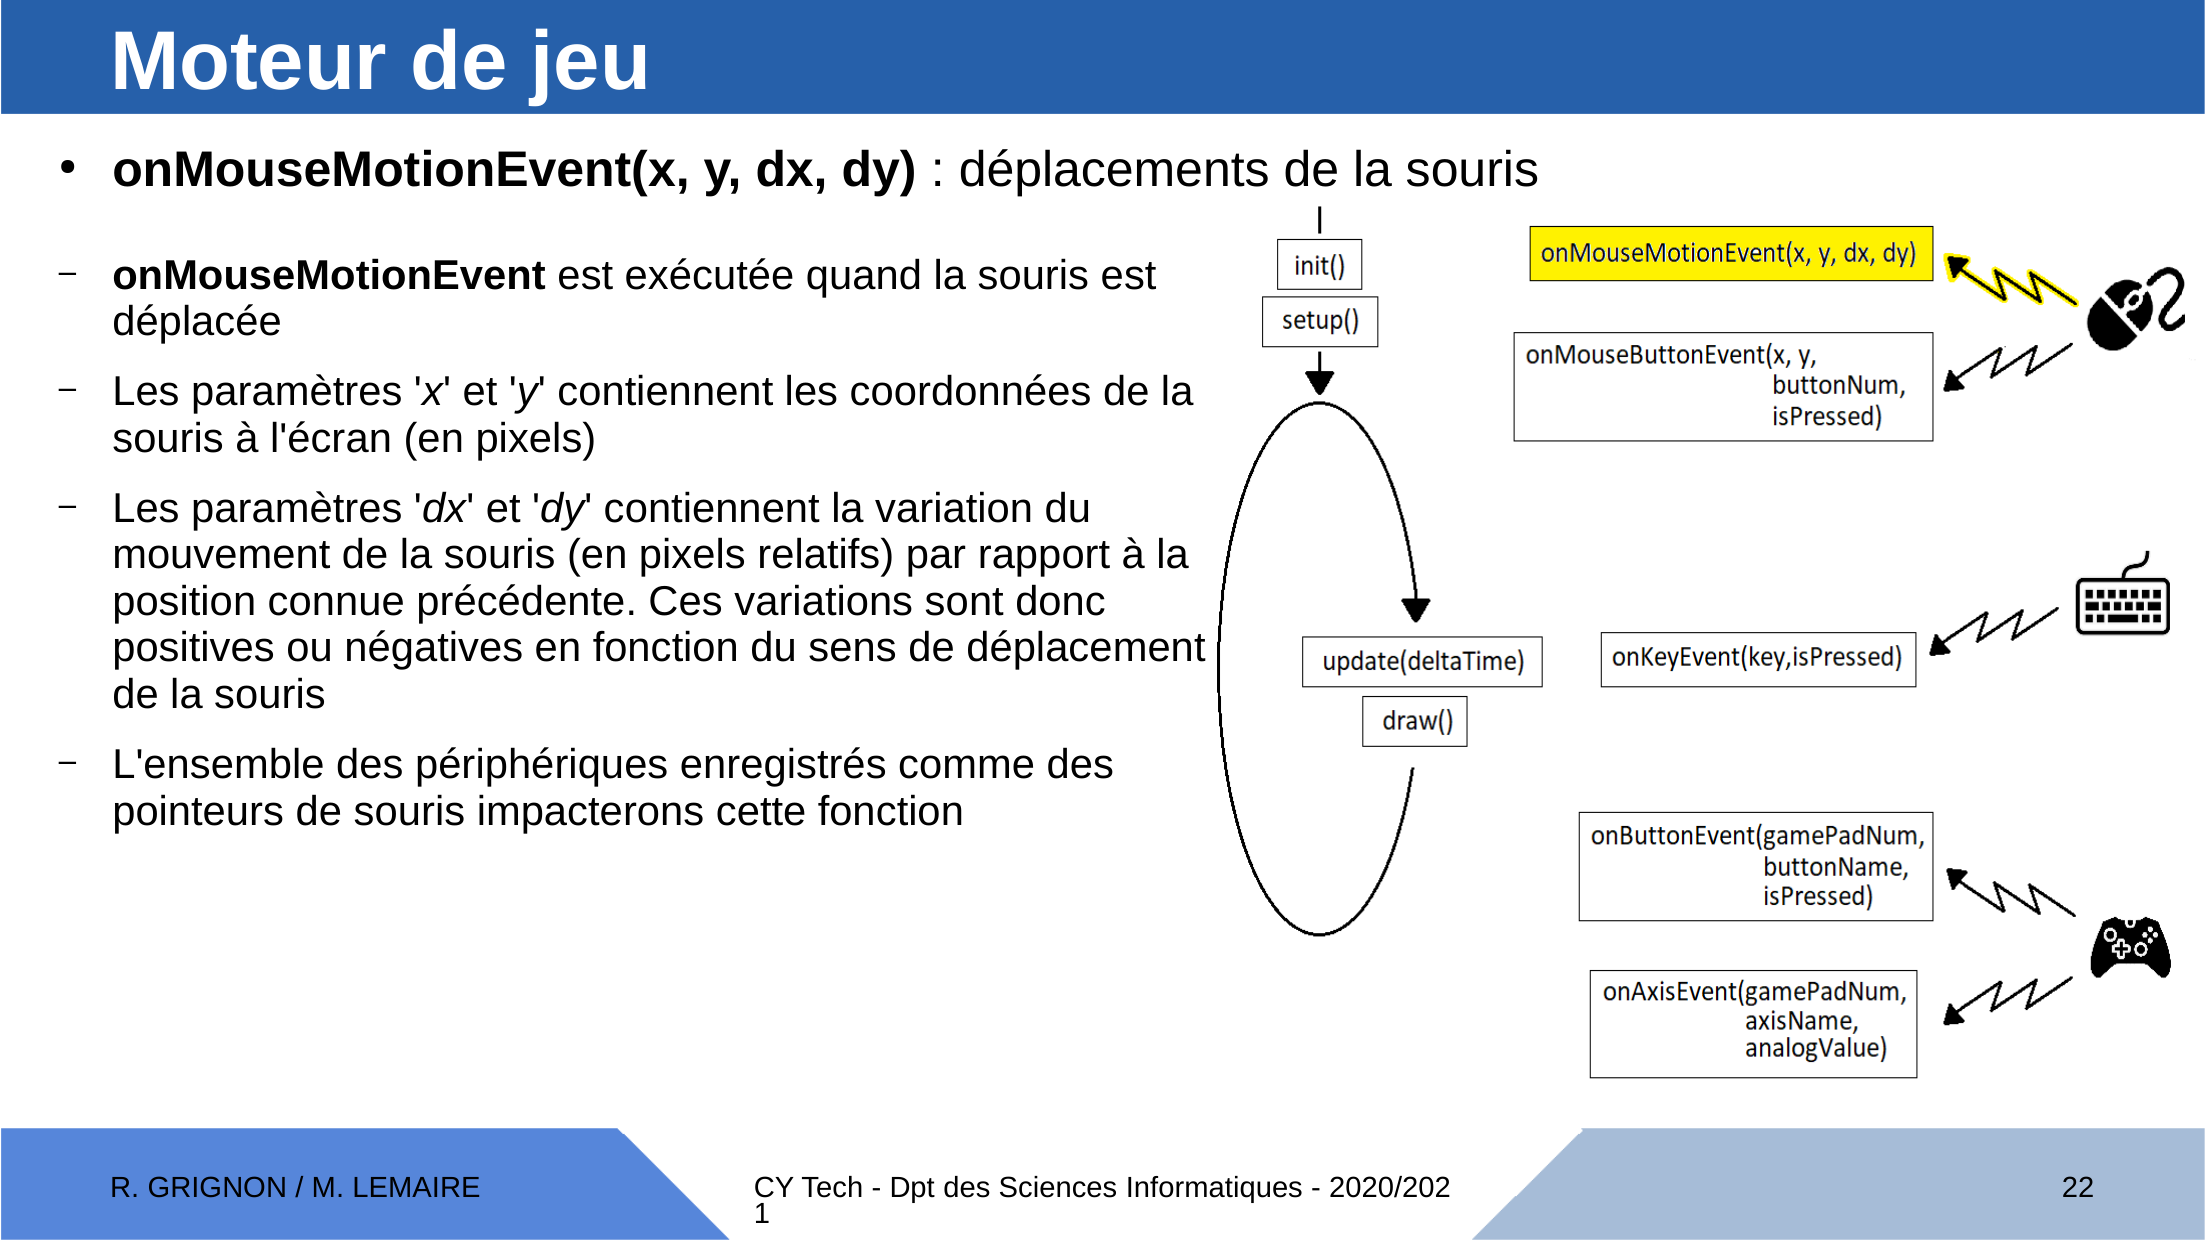

# Moteur de jeu
onMouseMotionEvent(x, y, dx, dy) : déplacements de la souris
onMouseMotionEvent est exécutée quand la souris est déplacée
Les paramètres 'x' et 'y' contiennent les coordonnées de la souris à l'écran (en pixels)
Les paramètres 'dx' et 'dy' contiennent la variation du mouvement de la souris (en pixels relatifs) par rapport à la position connue précédente. Ces variations sont donc positives ou négatives en fonction du sens de déplacement de la souris
L'ensemble des périphériques enregistrés comme des pointeurs de souris impacterons cette fonction
R. GRIGNON / M. LEMAIRE
CY Tech - Dpt des Sciences Informatiques - 2020/2021
22